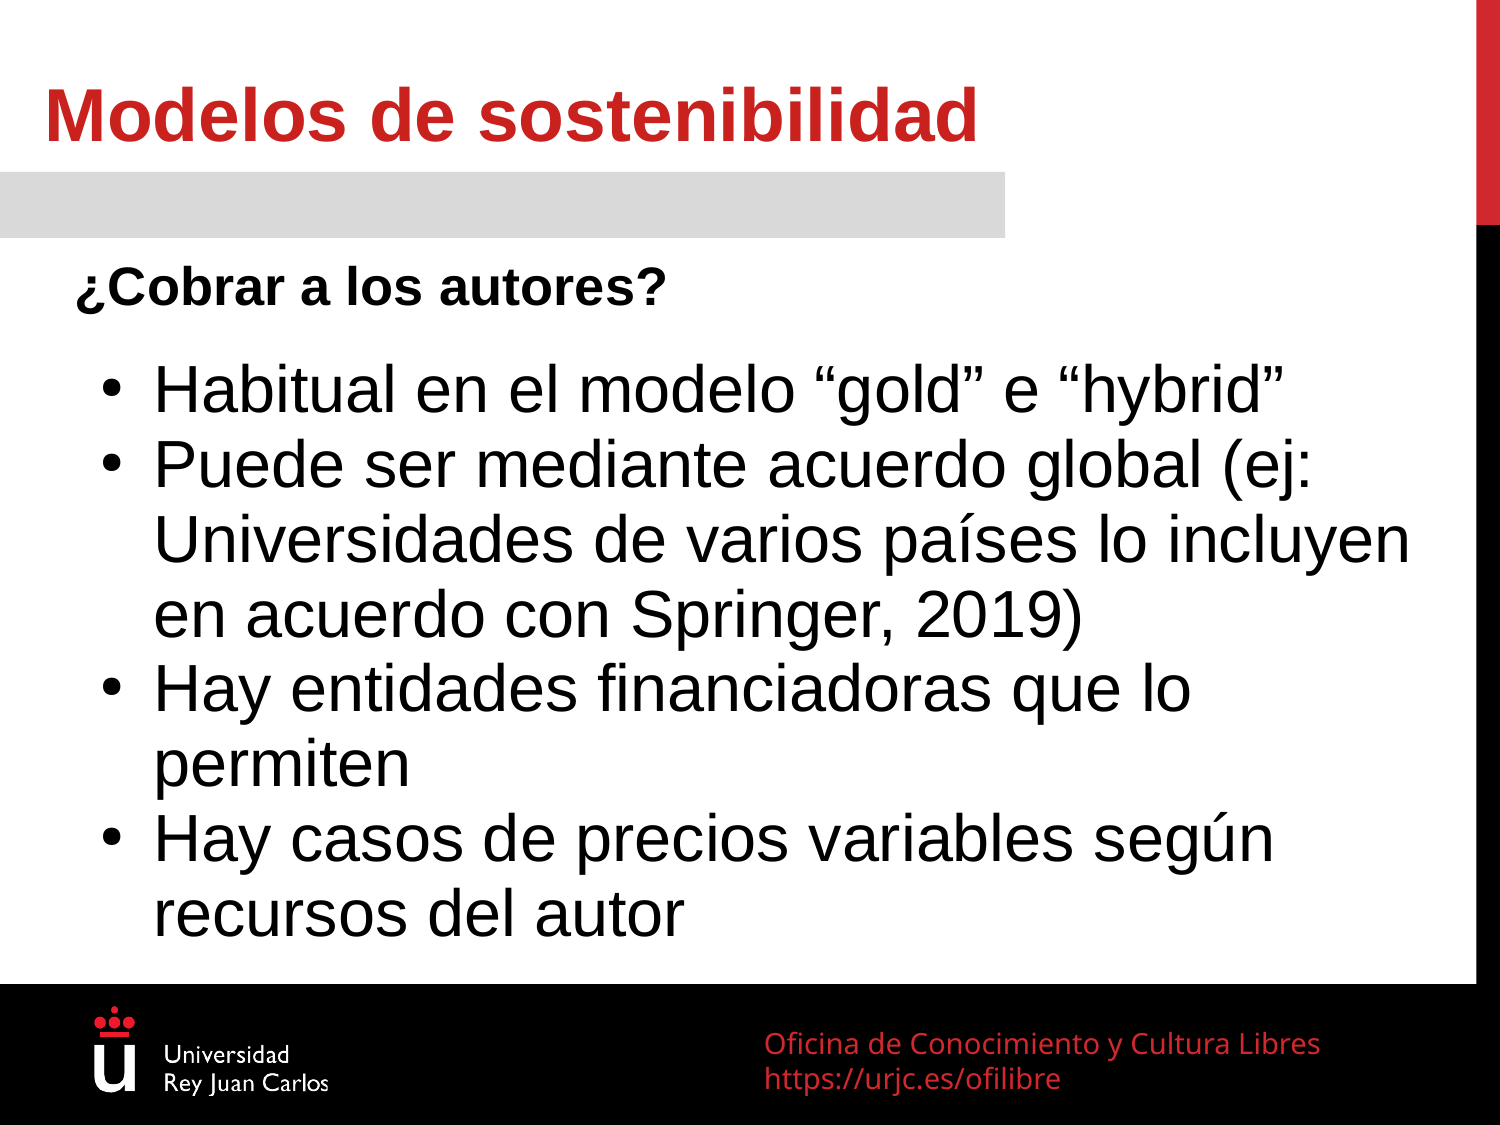

#
Modelos de sostenibilidad
¿Cobrar a los autores?
Habitual en el modelo “gold” e “hybrid”
Puede ser mediante acuerdo global (ej: Universidades de varios países lo incluyen en acuerdo con Springer, 2019)
Hay entidades financiadoras que lo permiten
Hay casos de precios variables según recursos del autor
Oficina de Conocimiento y Cultura Libres
https://urjc.es/ofilibre